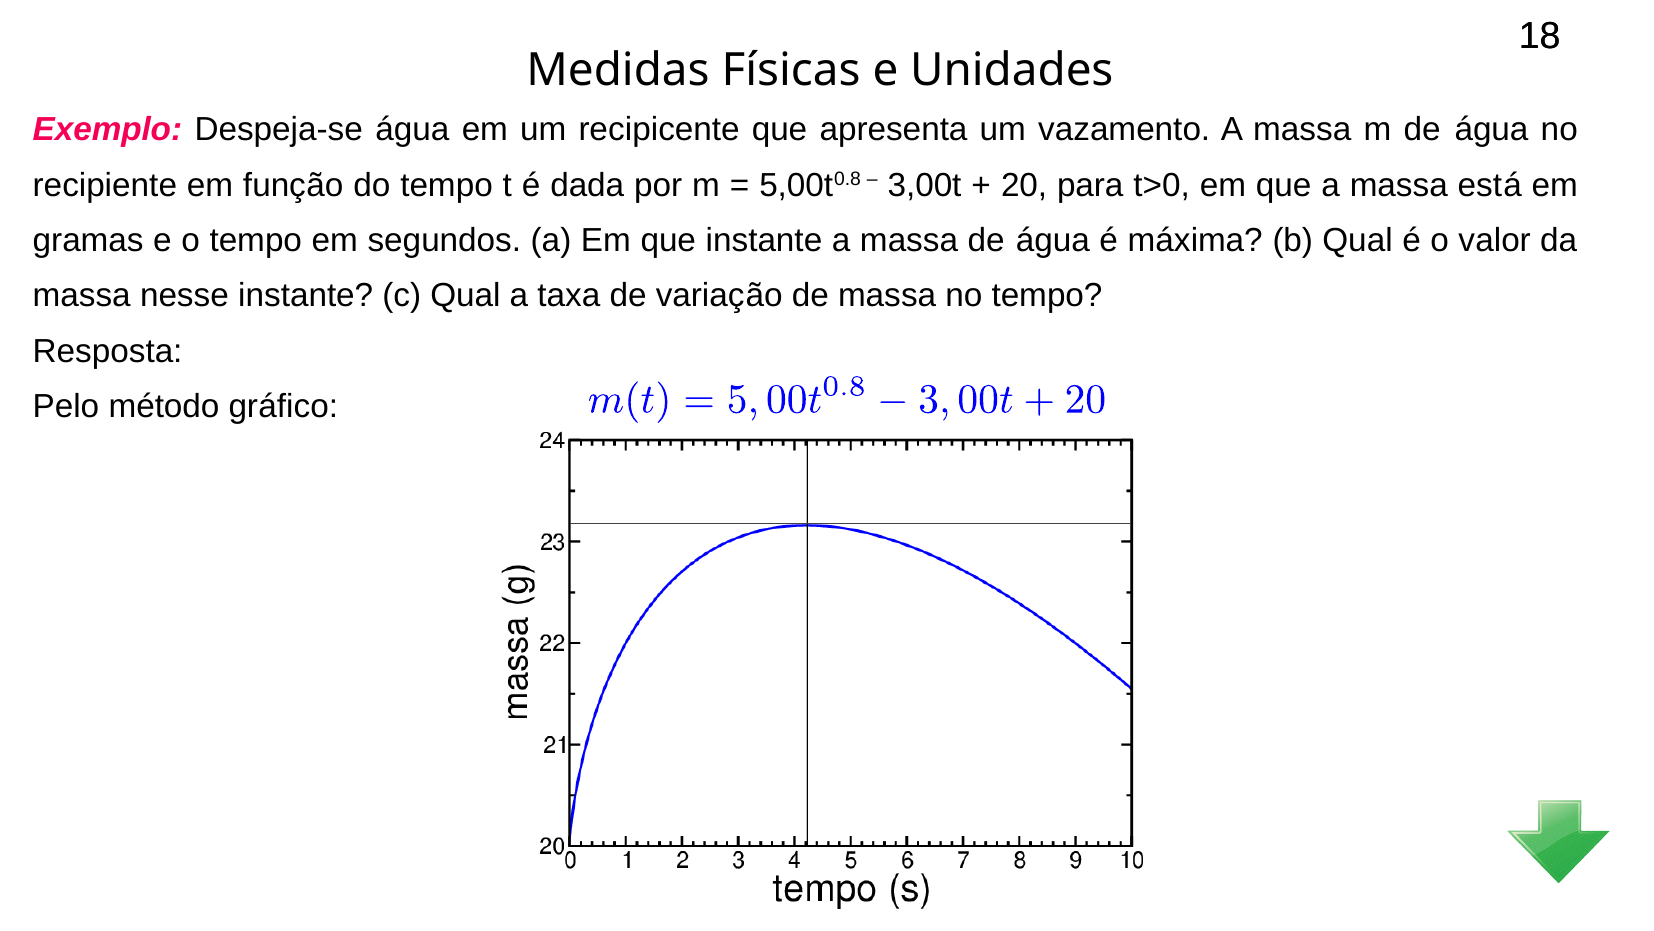

Medidas Físicas e Unidades
Exemplo: Despeja-se água em um recipicente que apresenta um vazamento. A massa m de água no recipiente em função do tempo t é dada por m = 5,00t0.8 – 3,00t + 20, para t>0, em que a massa está em gramas e o tempo em segundos. (a) Em que instante a massa de água é máxima? (b) Qual é o valor da massa nesse instante? (c) Qual a taxa de variação de massa no tempo?
Resposta:
Pelo método gráfico: